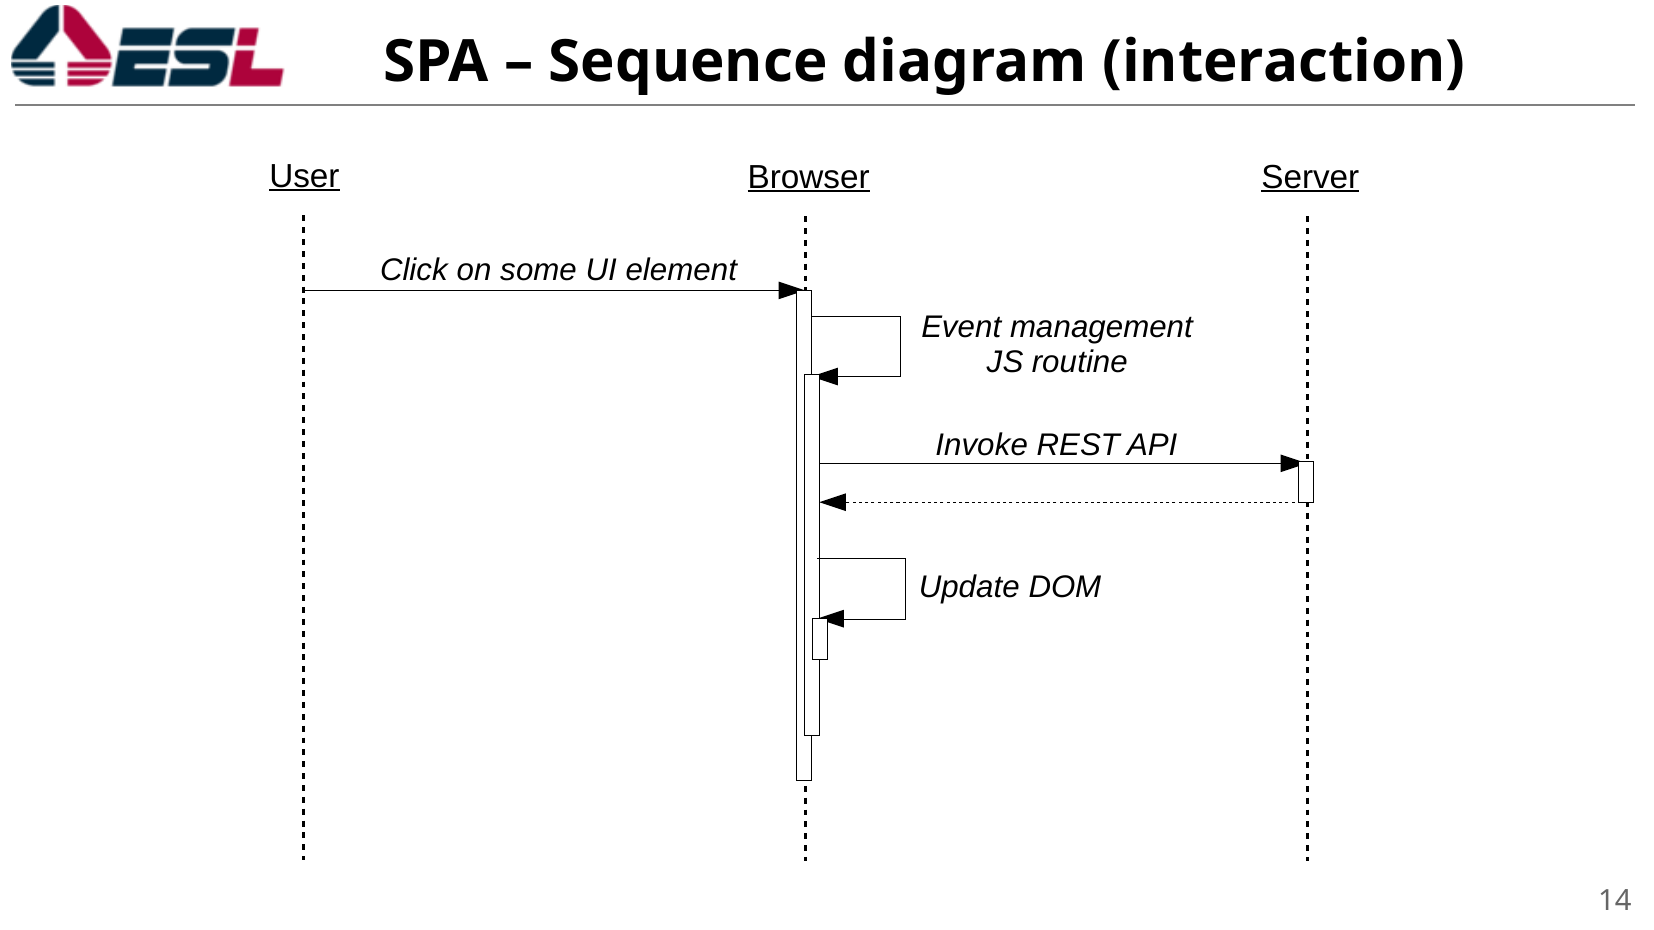

# SPA – Sequence diagram (interaction)
User
Browser
Server
Click on some UI element
Event management JS routine
Invoke REST API
Update DOM